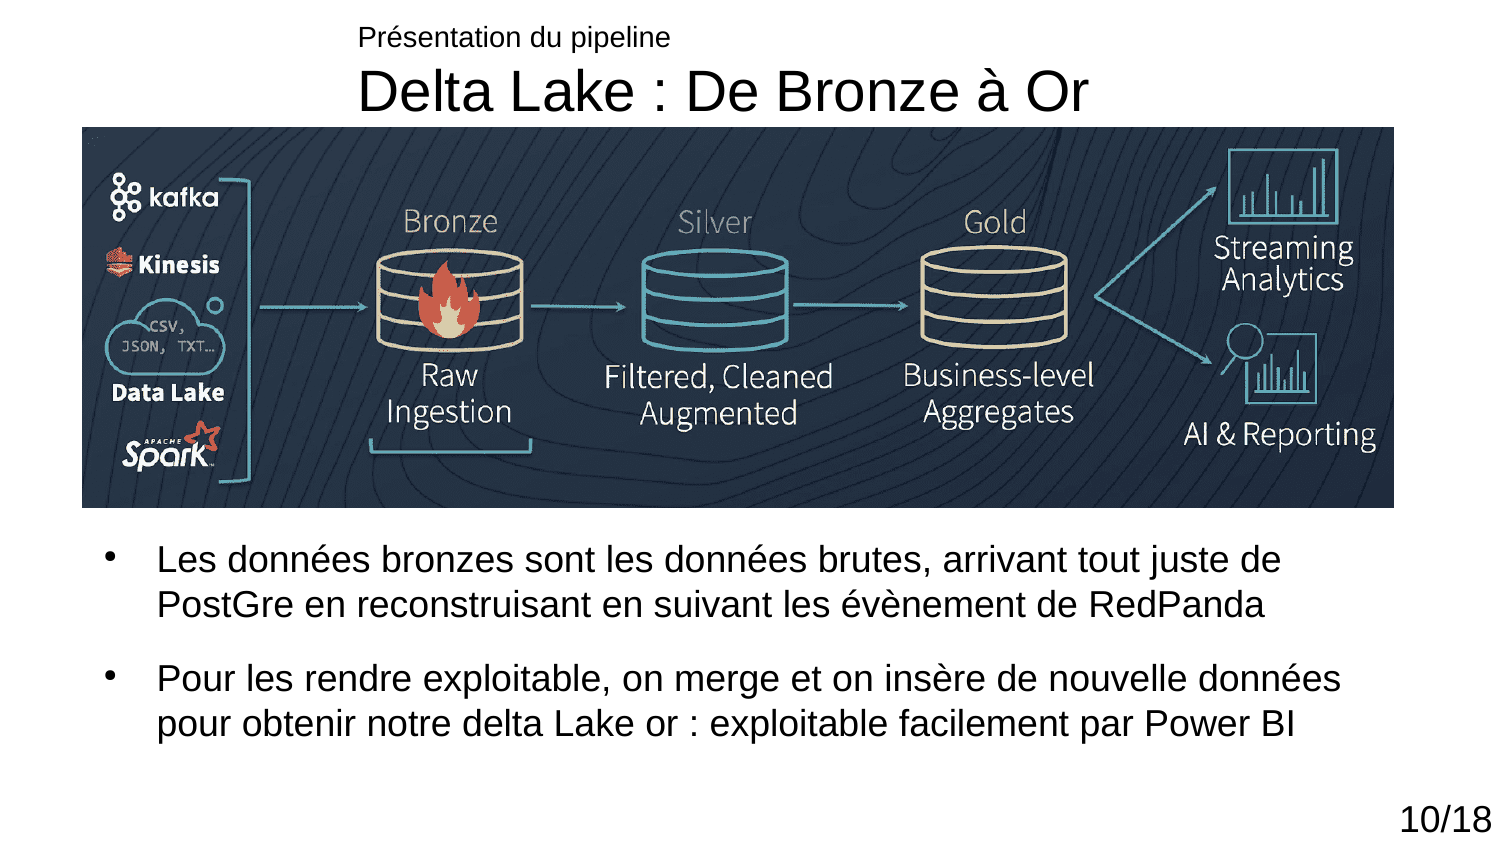

# Présentation du pipeline Delta Lake : De Bronze à Or
Les données bronzes sont les données brutes, arrivant tout juste de PostGre en reconstruisant en suivant les évènement de RedPanda
Pour les rendre exploitable, on merge et on insère de nouvelle données pour obtenir notre delta Lake or : exploitable facilement par Power BI
10/18